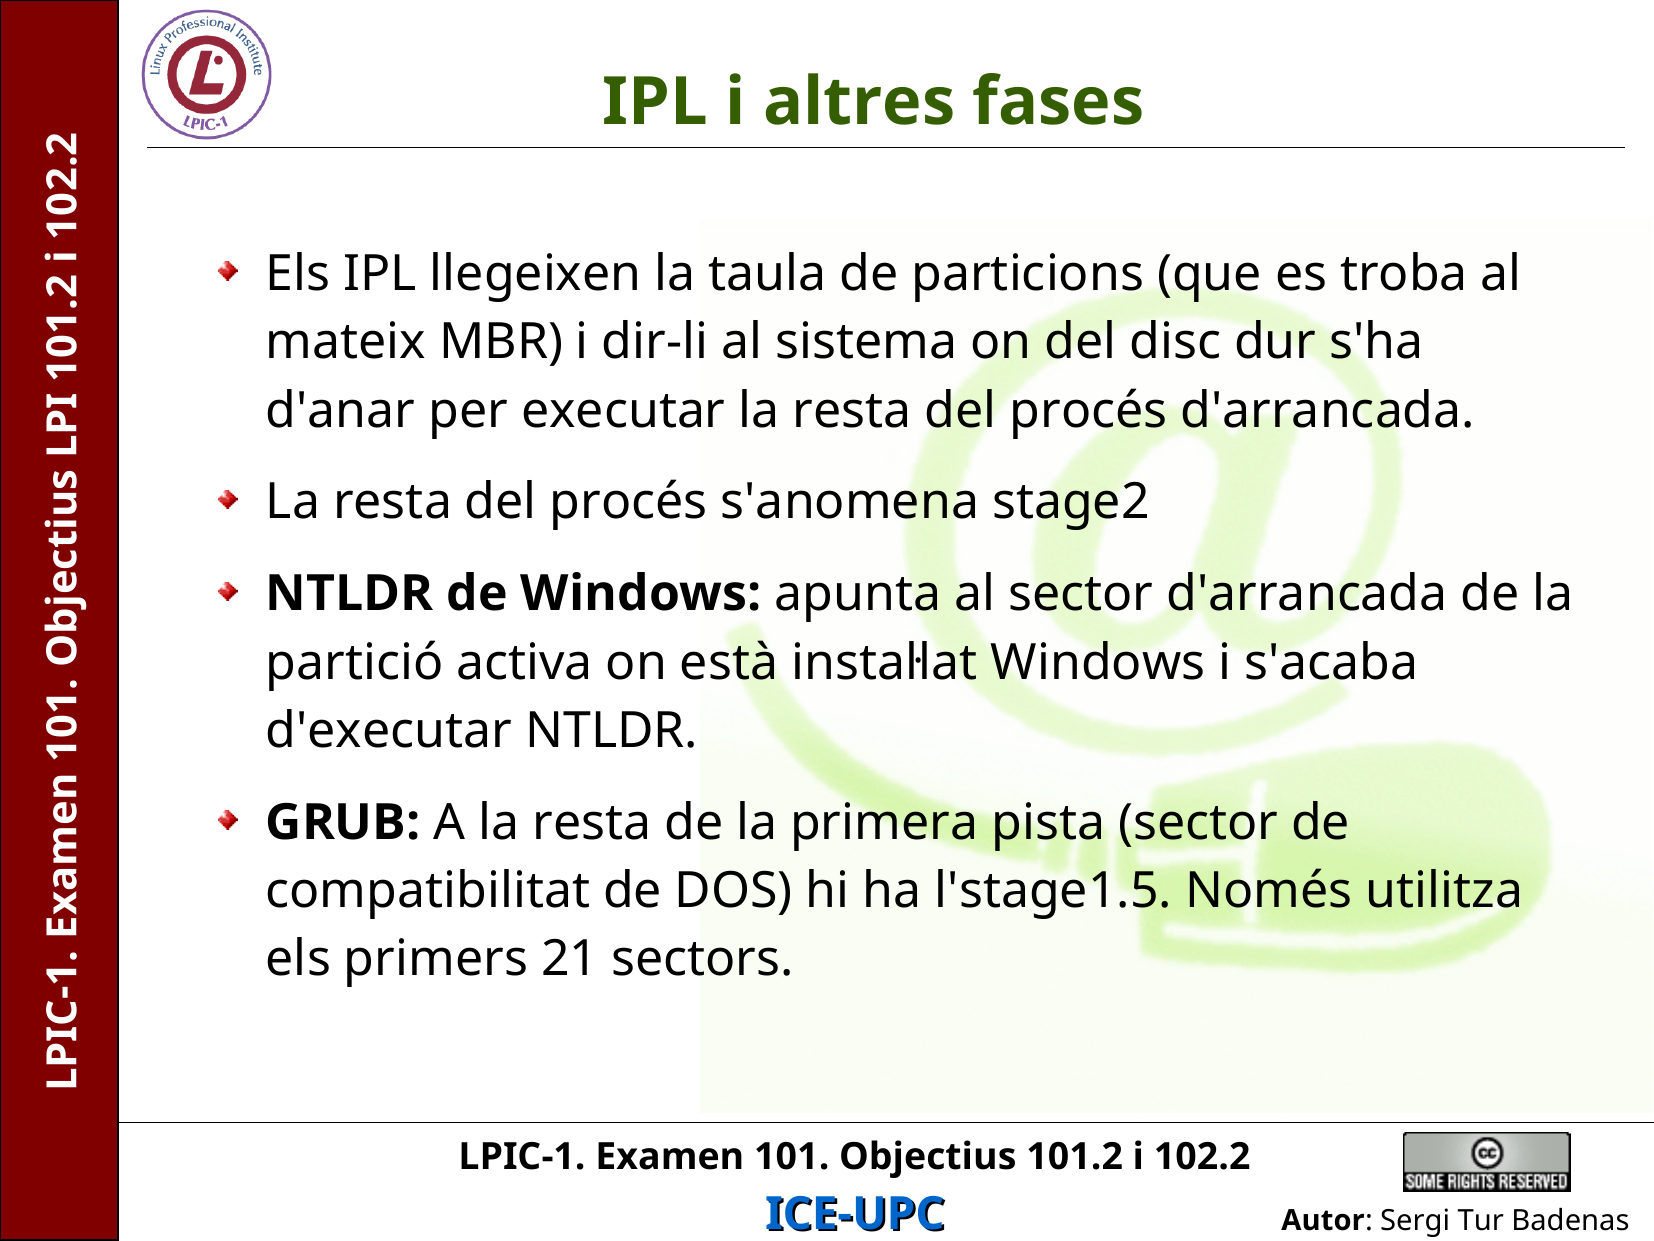

# IPL i altres fases
Els IPL llegeixen la taula de particions (que es troba al mateix MBR) i dir-li al sistema on del disc dur s'ha d'anar per executar la resta del procés d'arrancada.
La resta del procés s'anomena stage2
NTLDR de Windows: apunta al sector d'arrancada de la partició activa on està instal·lat Windows i s'acaba d'executar NTLDR.
GRUB: A la resta de la primera pista (sector de compatibilitat de DOS) hi ha l'stage1.5. Només utilitza els primers 21 sectors.